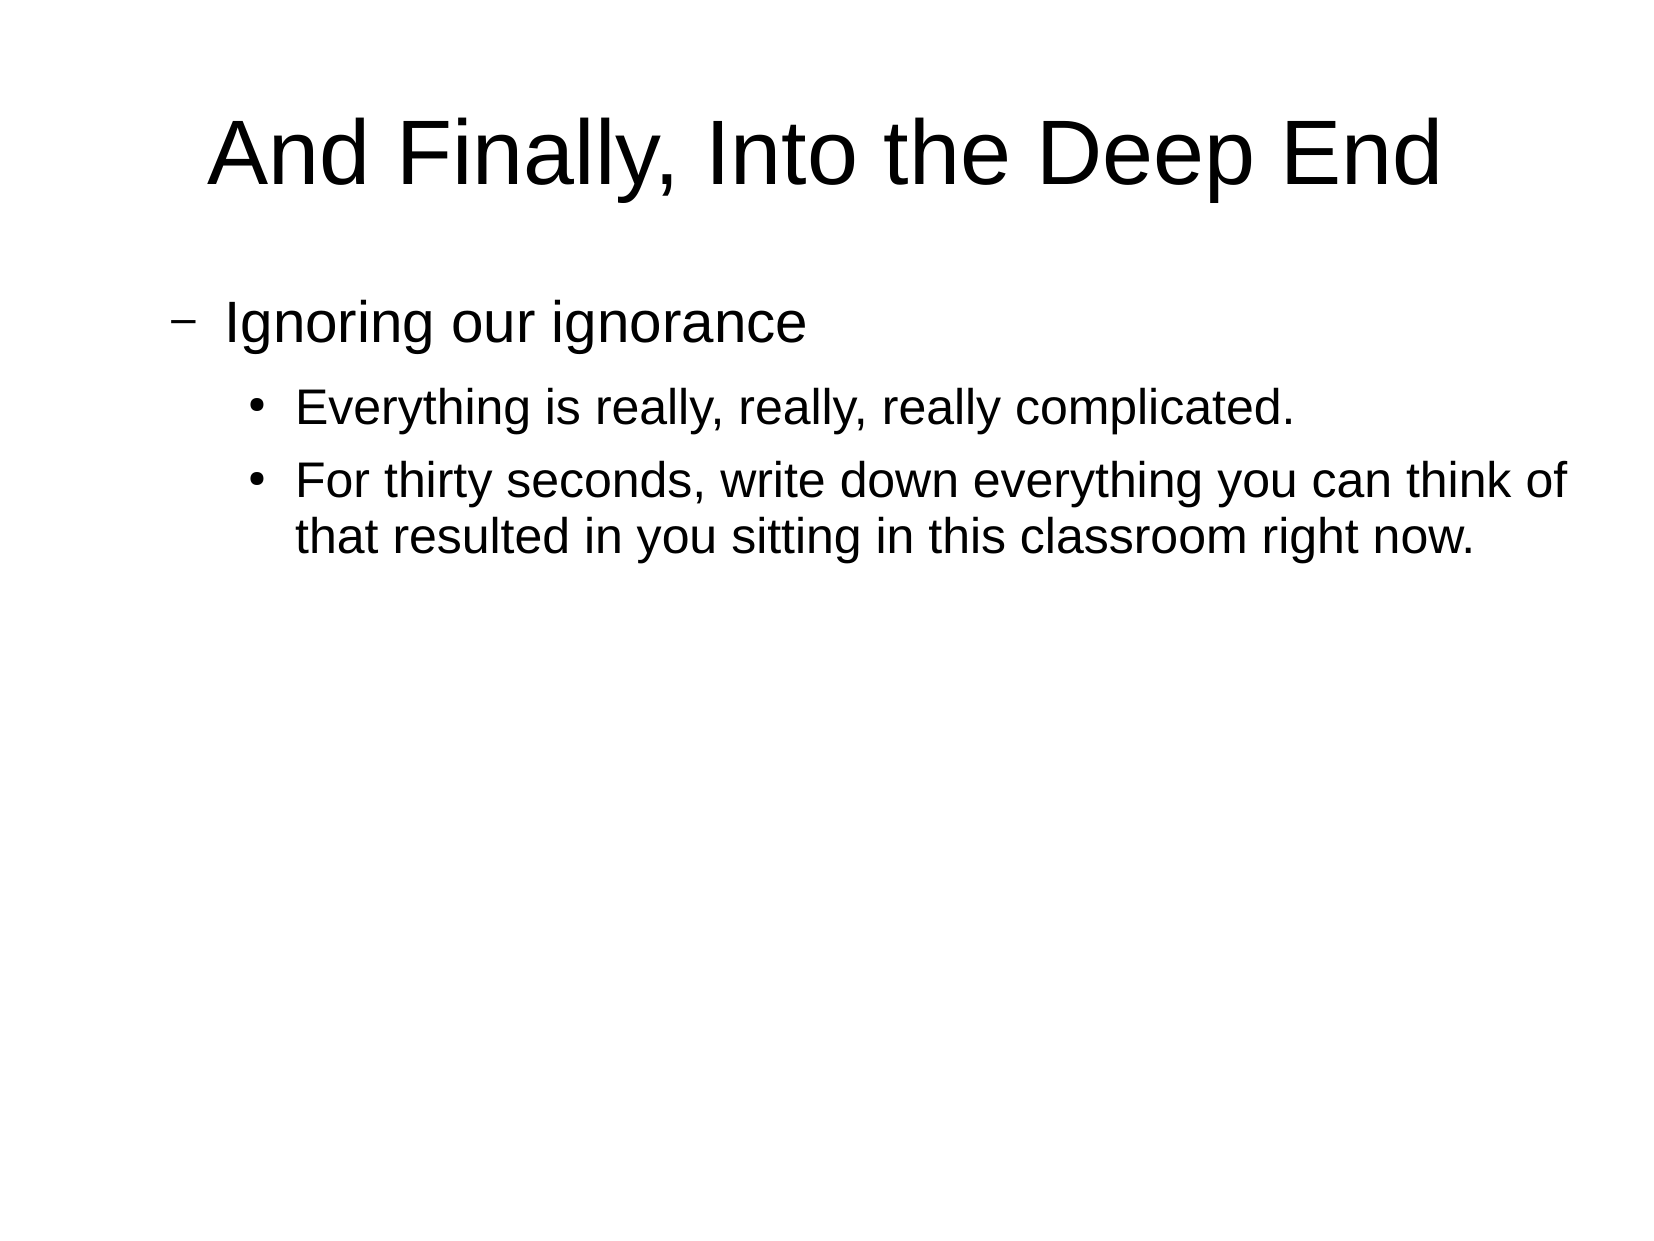

# And Finally, Into the Deep End
Ignoring our ignorance
Everything is really, really, really complicated.
For thirty seconds, write down everything you can think of that resulted in you sitting in this classroom right now.